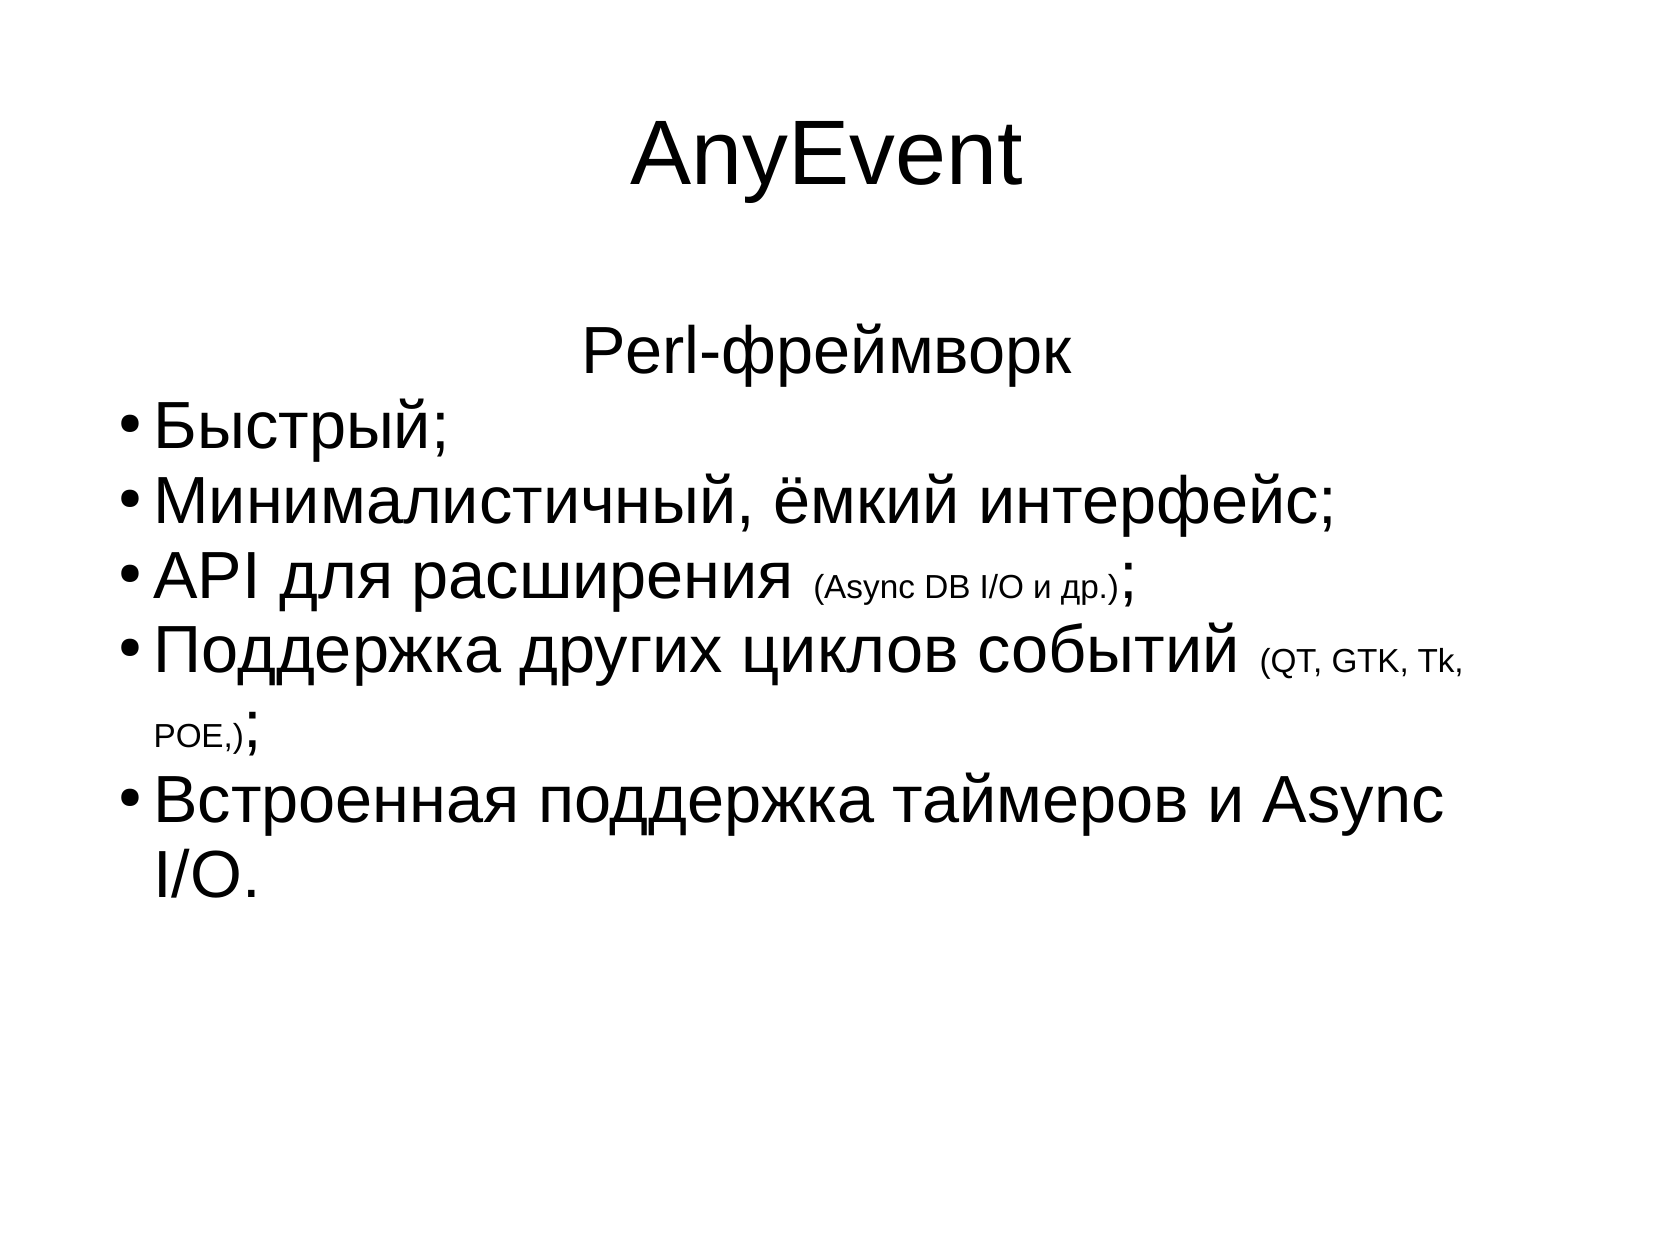

# AnyEvent
Perl-фреймворк
Быстрый;
Минималистичный, ёмкий интерфейс;
API для расширения (Async DB I/O и др.);
Поддержка других циклов событий (QT, GTK, Tk, POE,);
Встроенная поддержка таймеров и Async I/O.